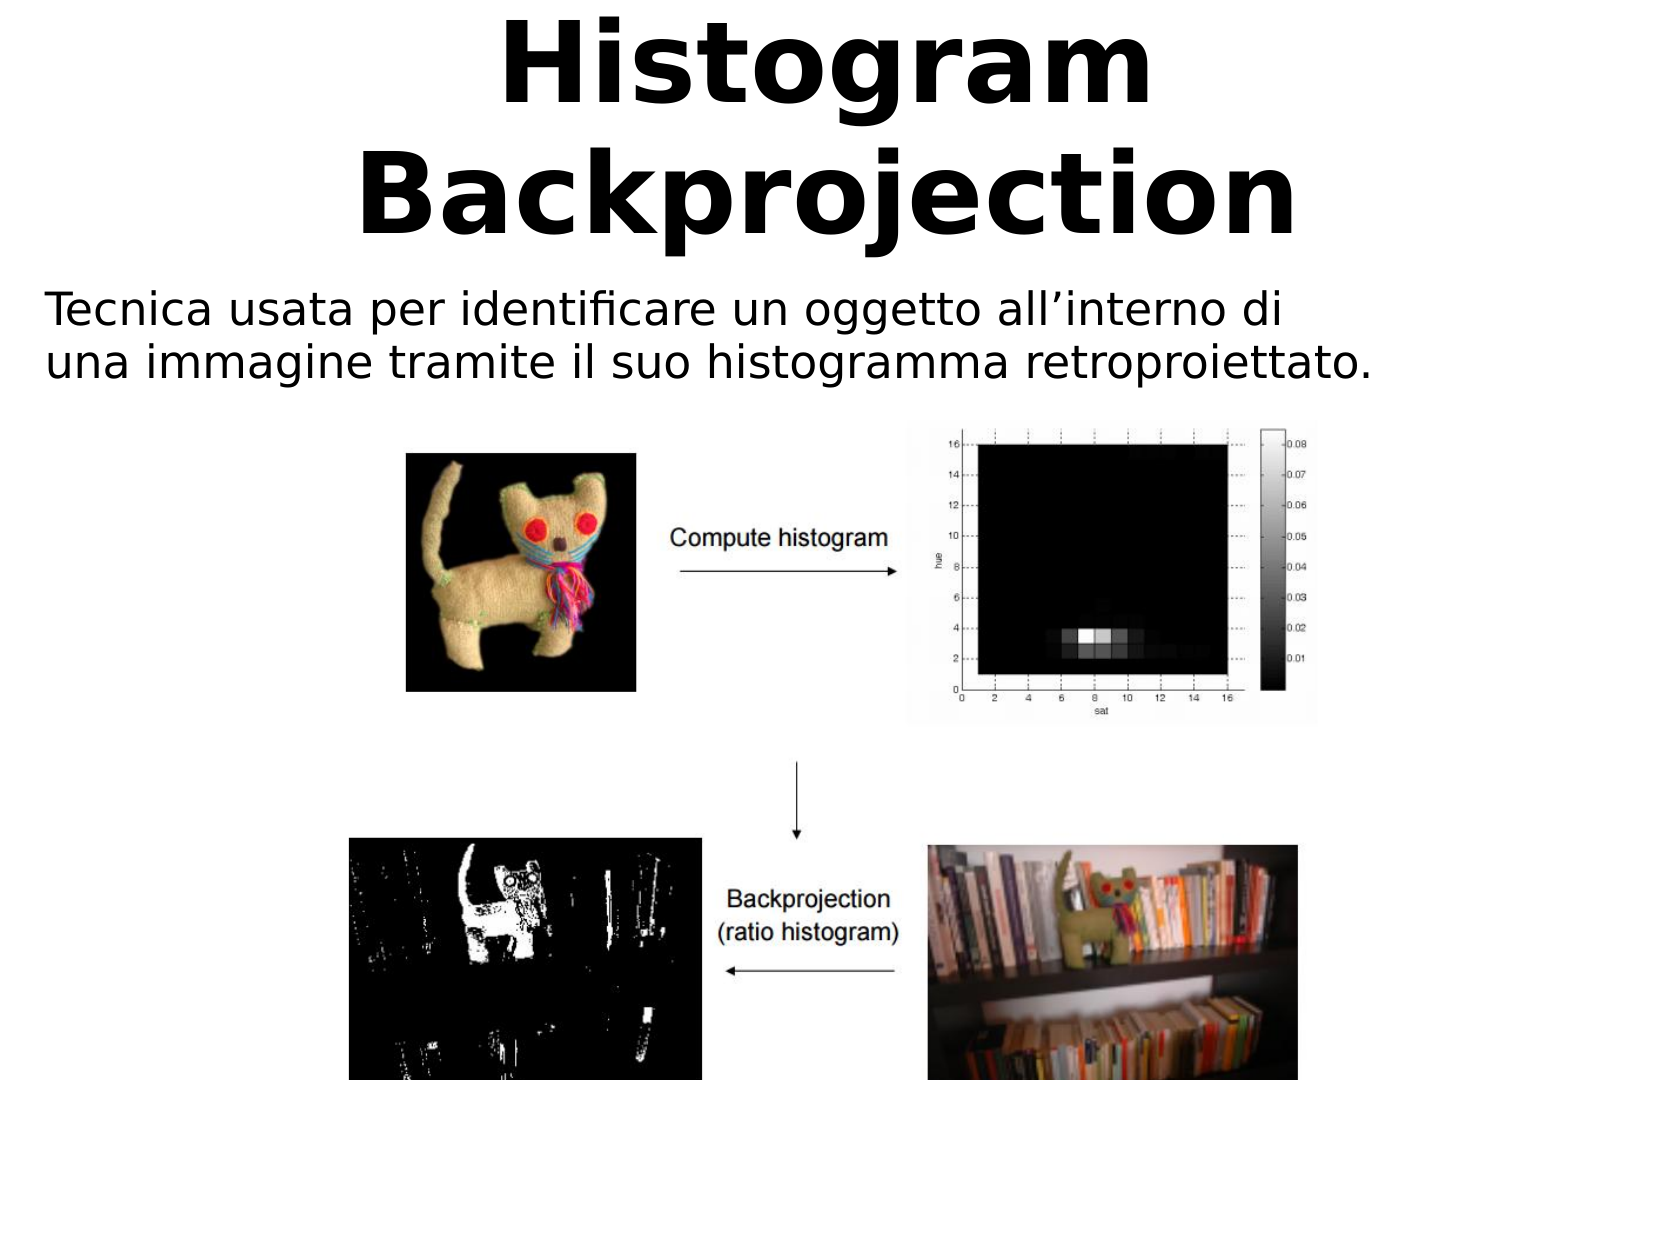

# Histogram Backprojection
Tecnica usata per identificare un oggetto all’interno di una immagine tramite il suo histogramma retroproiettato.